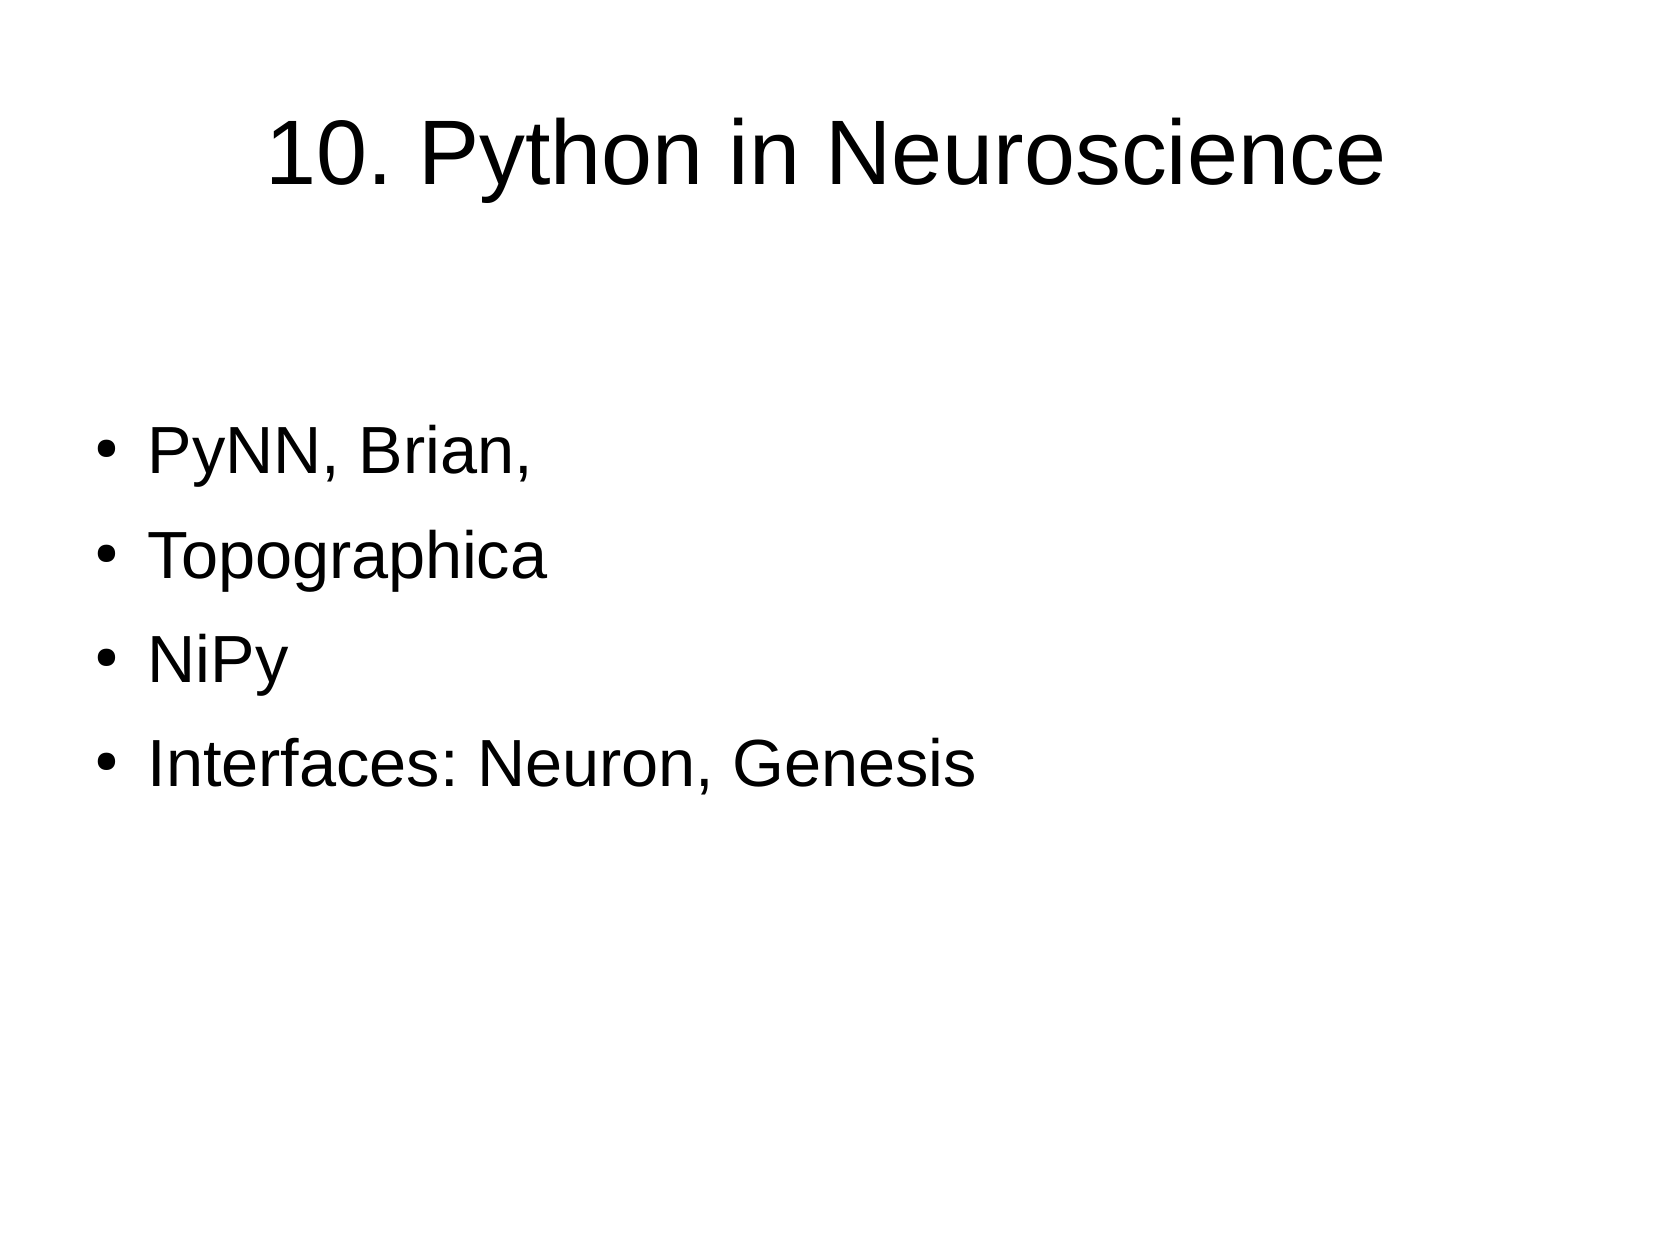

# 10. Python in Neuroscience
PyNN, Brian,
Topographica
NiPy
Interfaces: Neuron, Genesis